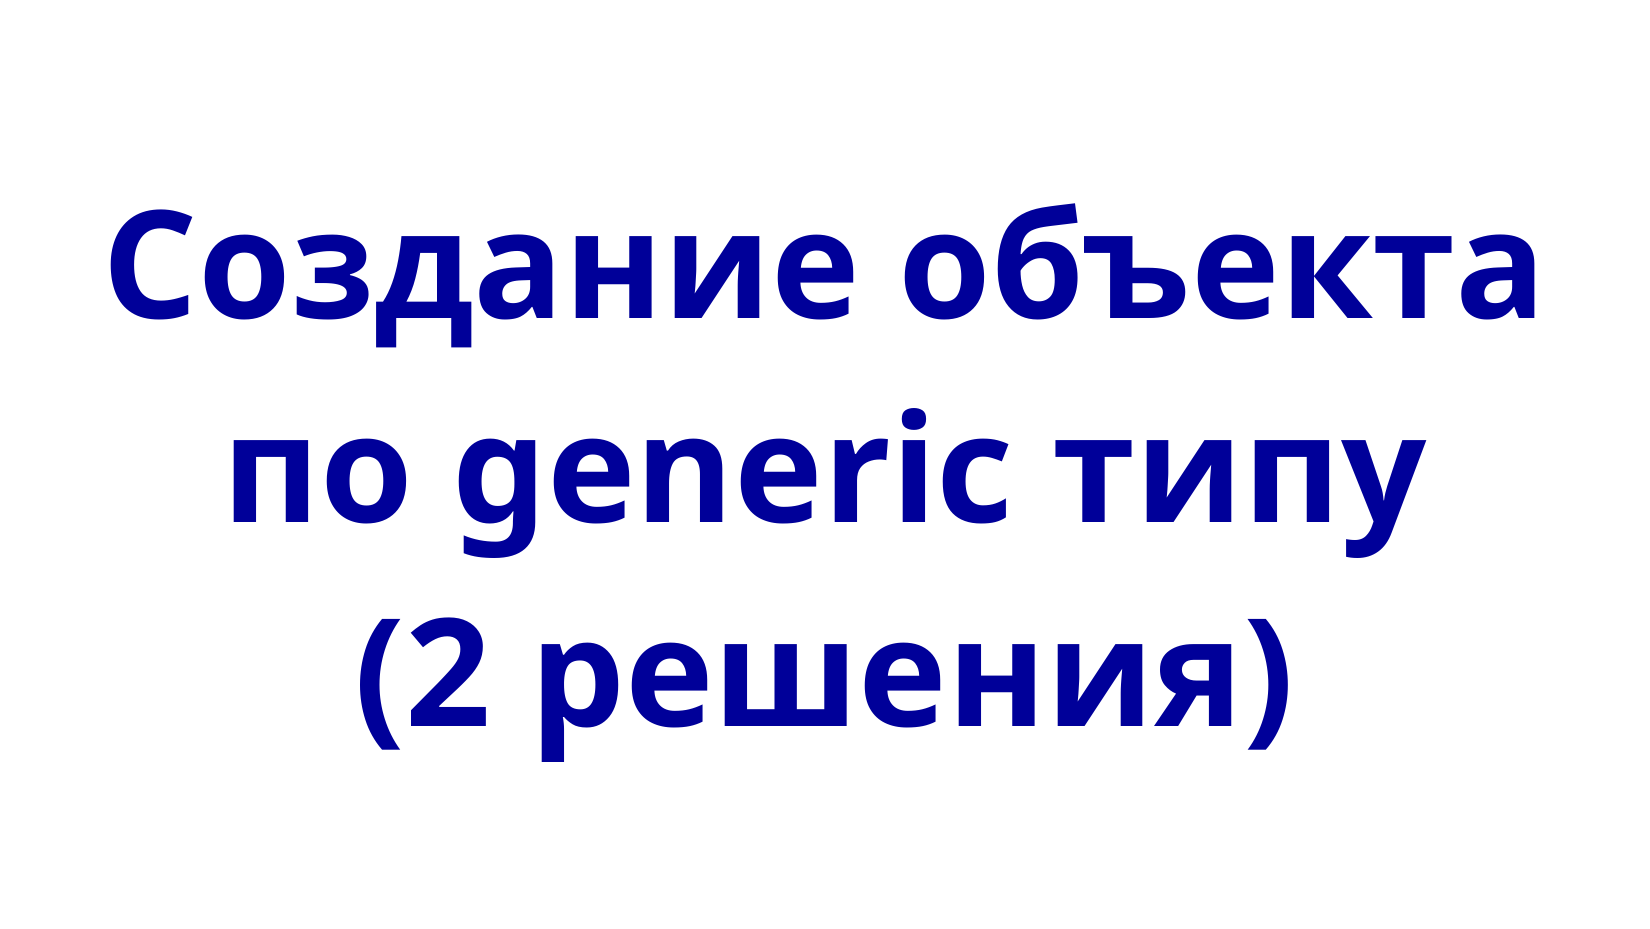

# Создание объекта
по generic типу
(2 решения)